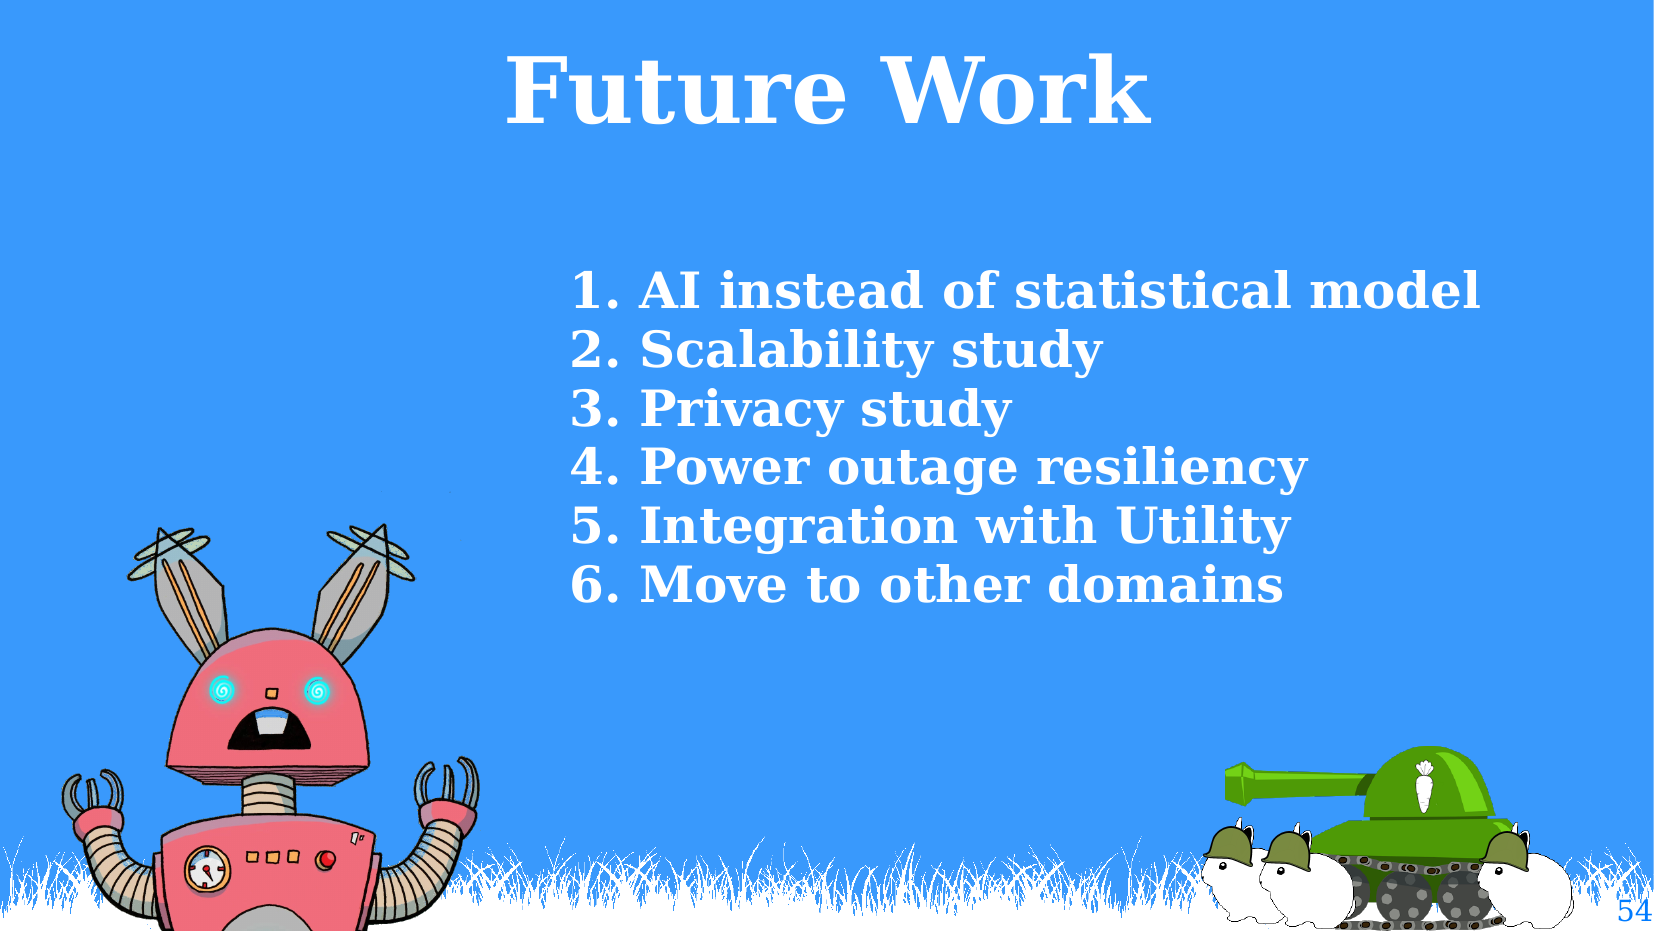

# Future Work
1. AI instead of statistical model
2. Scalability study
3. Privacy study
4. Power outage resiliency
5. Integration with Utility
6. Move to other domains
54